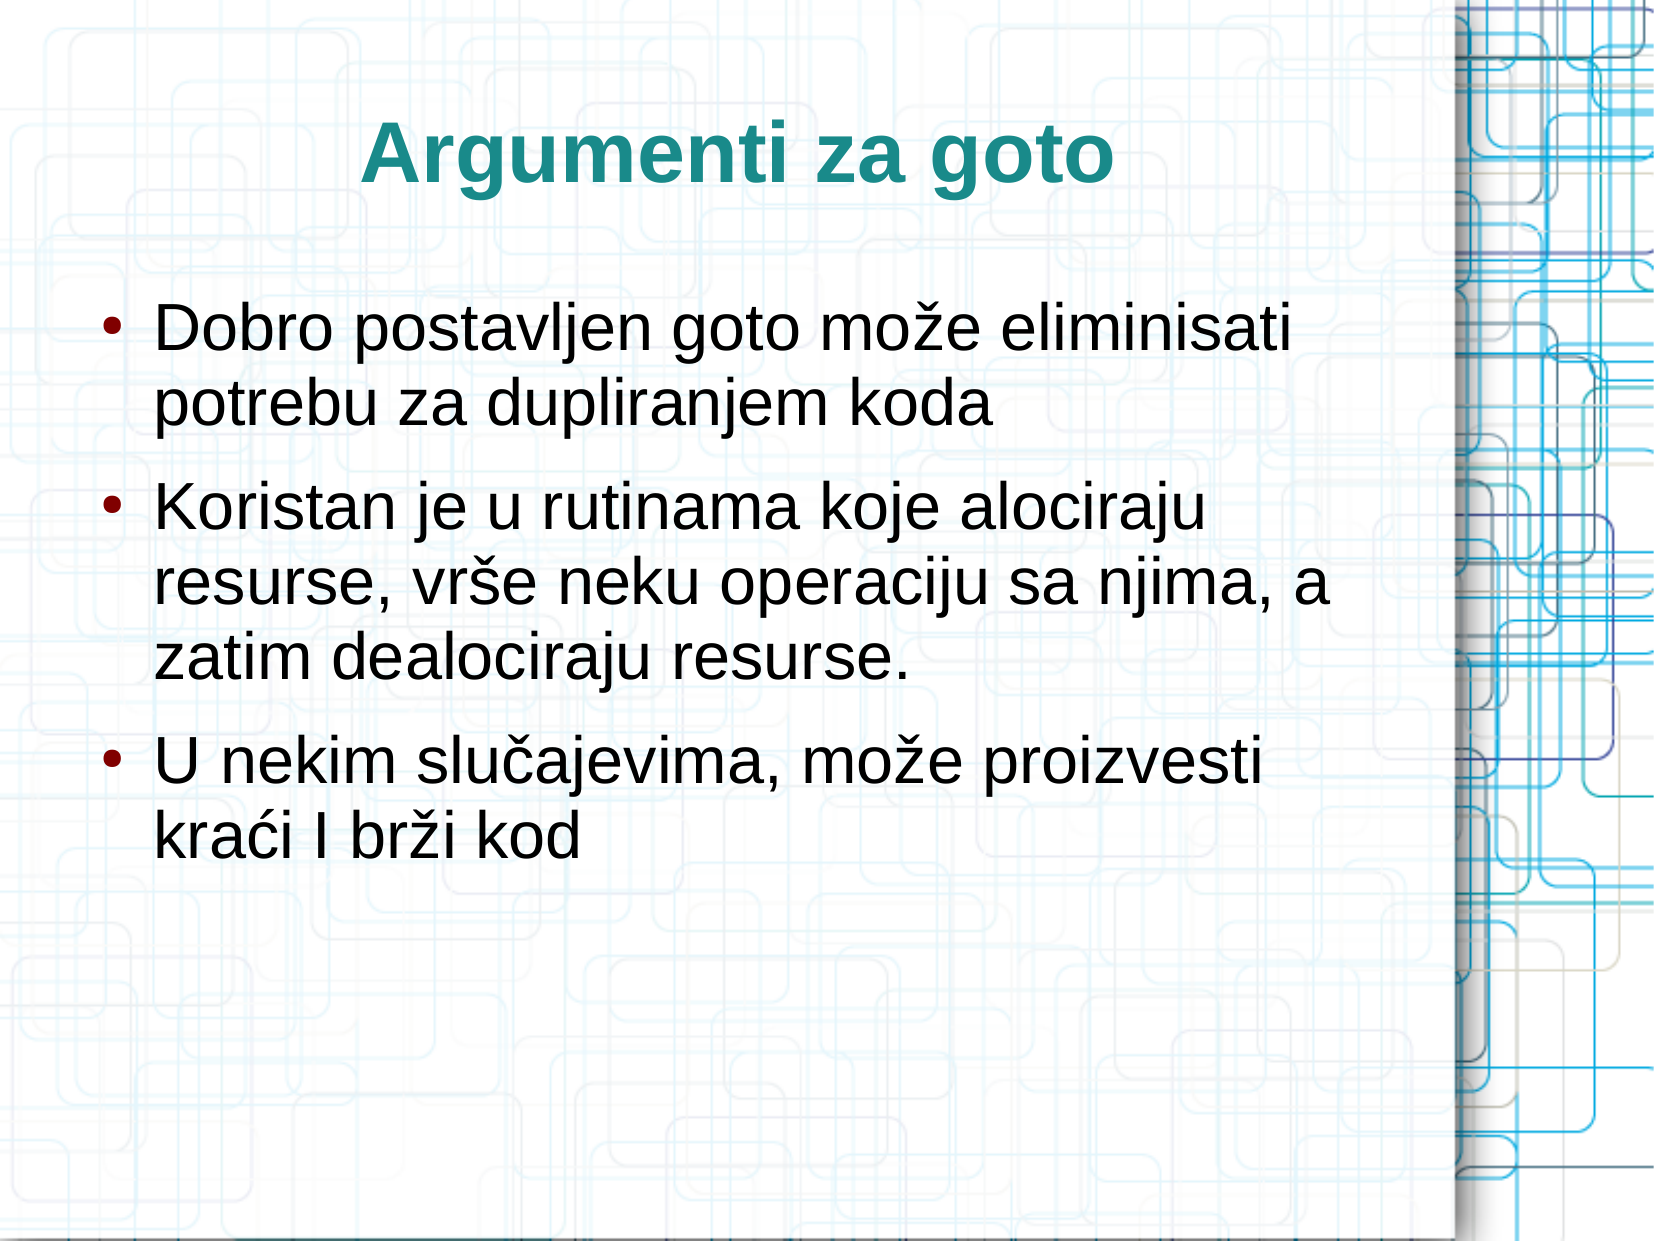

# Argumenti za goto
Dobro postavljen goto može eliminisati potrebu za dupliranjem koda
Koristan je u rutinama koje alociraju resurse, vrše neku operaciju sa njima, a zatim dealociraju resurse.
U nekim slučajevima, može proizvesti kraći I brži kod